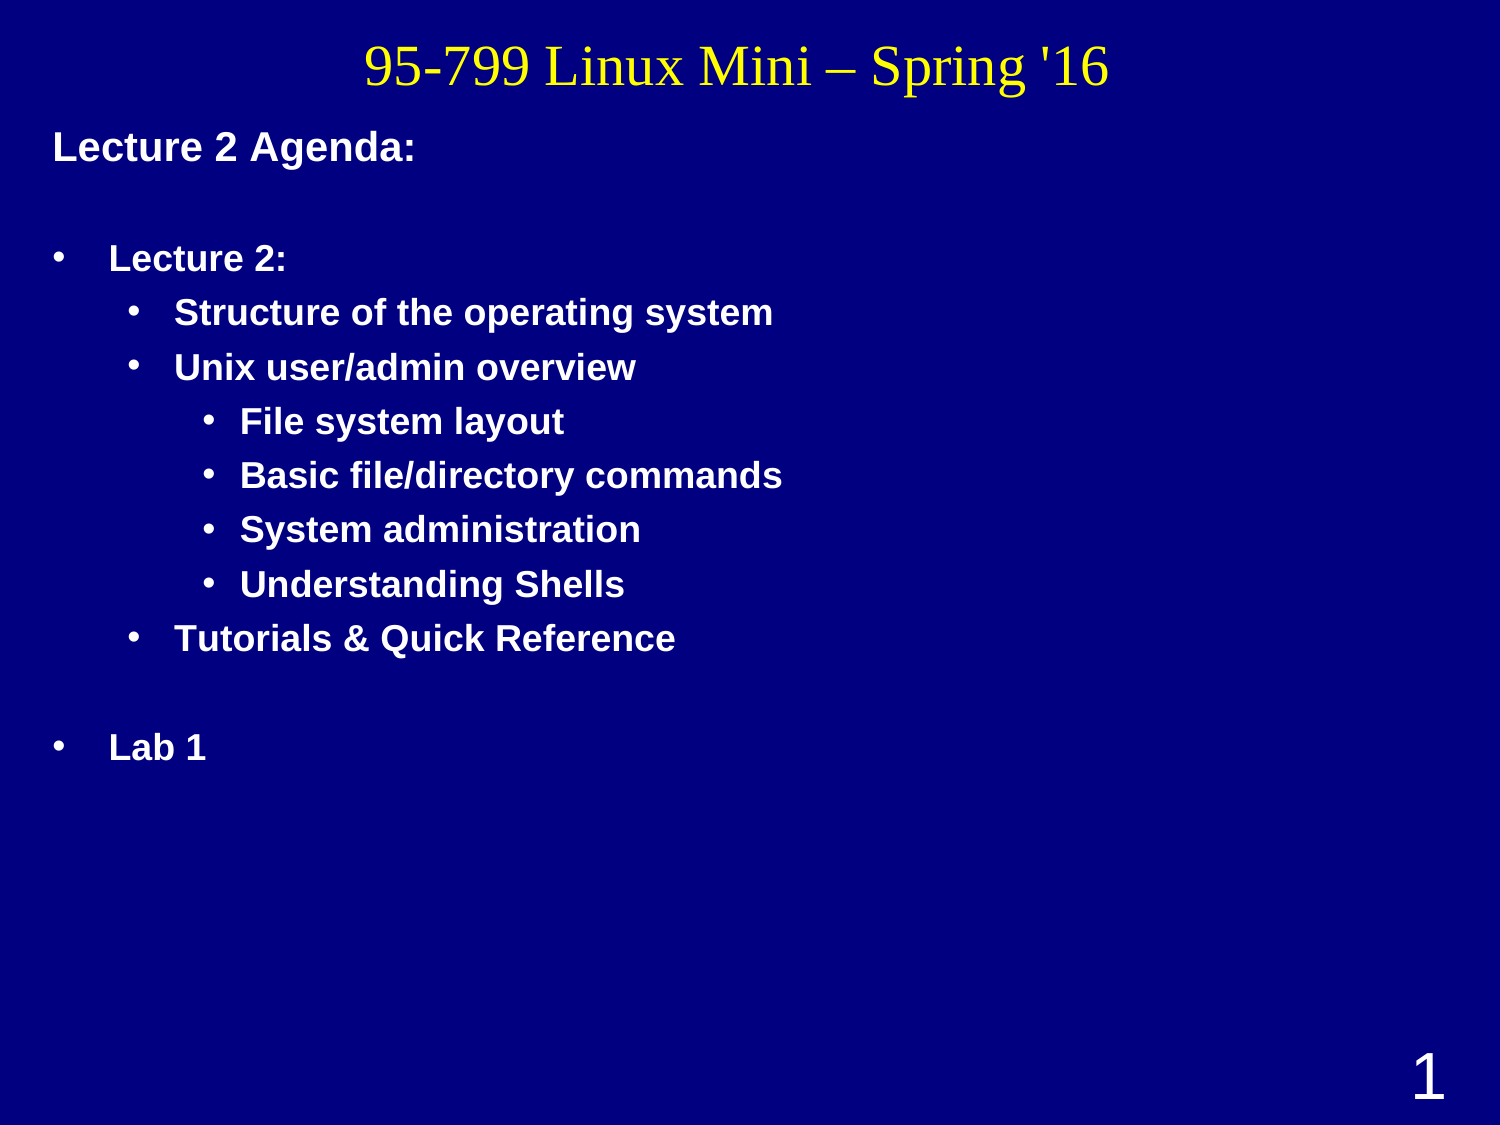

# 95-799 Linux Mini – Spring '16
Lecture 2 Agenda:
Lecture 2:
Structure of the operating system
Unix user/admin overview
File system layout
Basic file/directory commands
System administration
Understanding Shells
Tutorials & Quick Reference
Lab 1